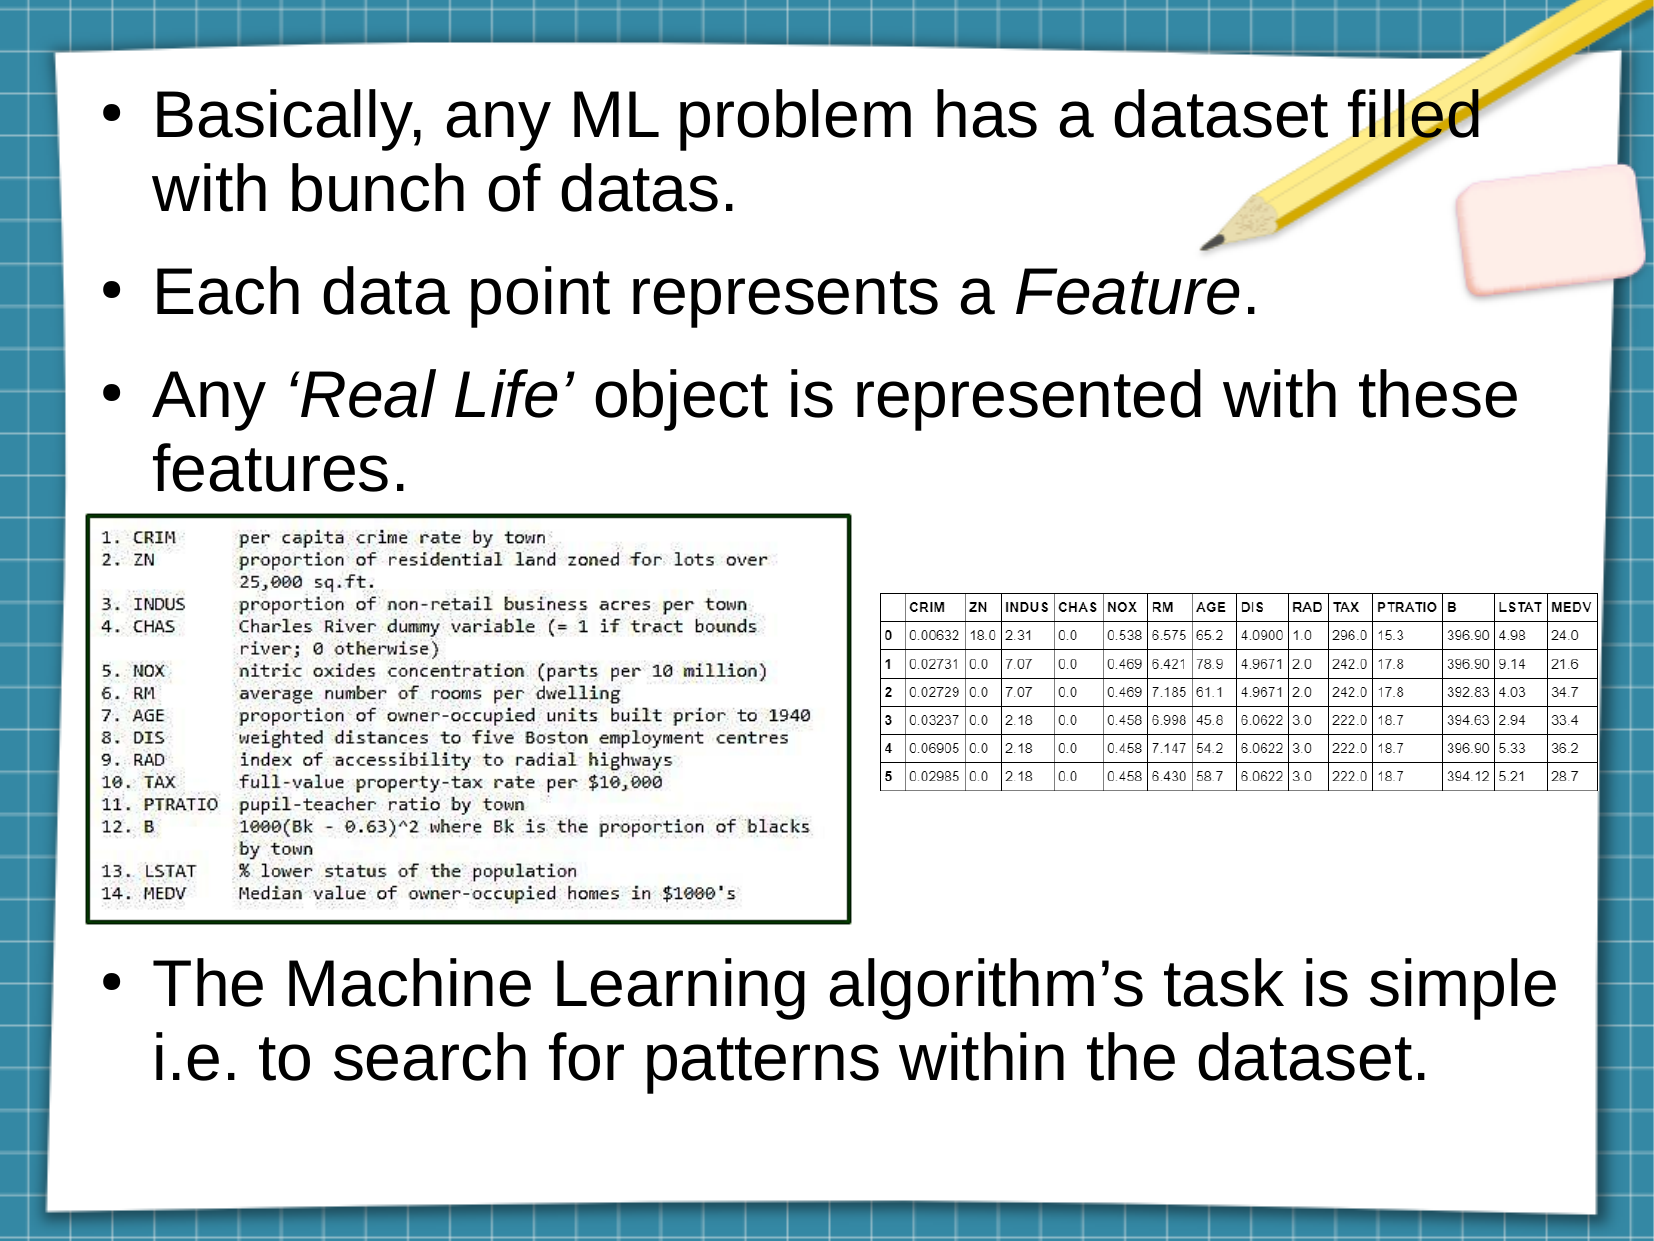

# Basically, any ML problem has a dataset filled with bunch of datas.
Each data point represents a Feature.
Any ‘Real Life’ object is represented with these features.
The Machine Learning algorithm’s task is simple i.e. to search for patterns within the dataset.